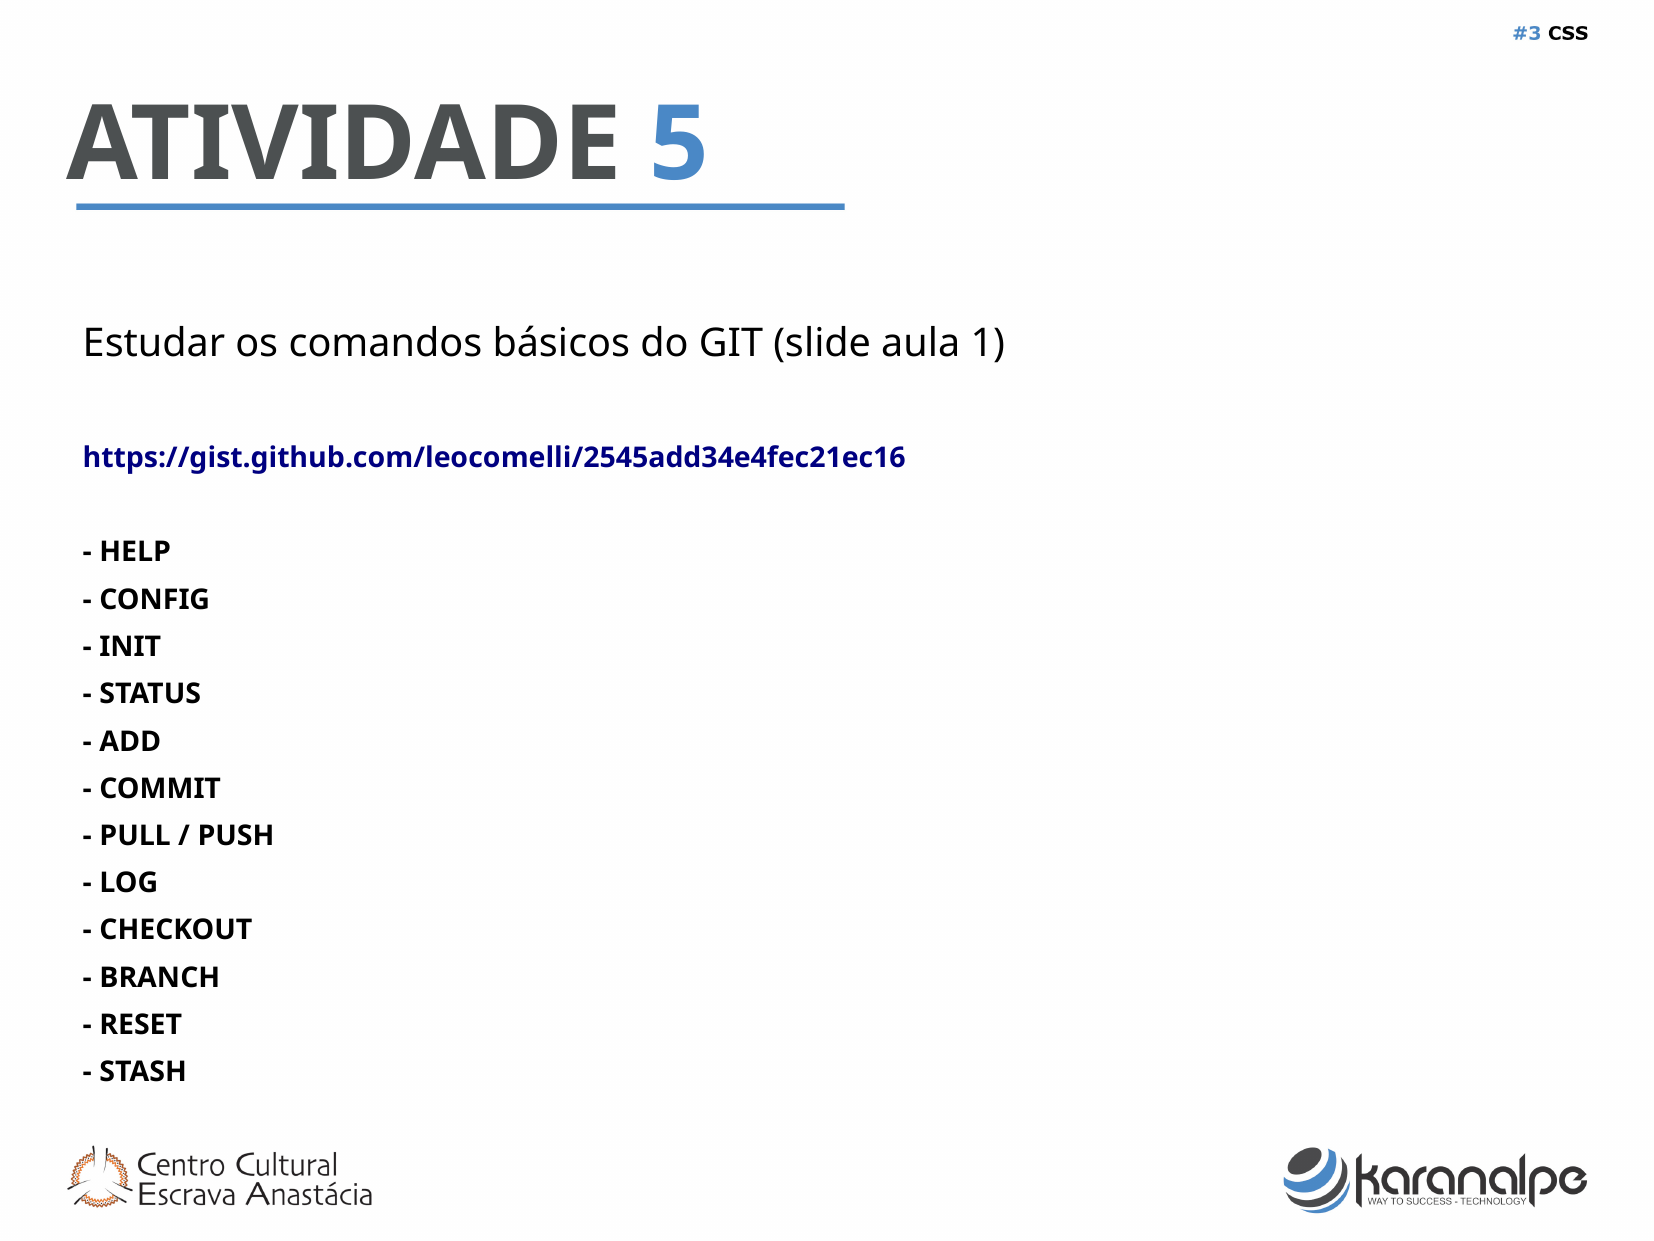

ATIVIDADE 5
# Estudar os comandos básicos do GIT (slide aula 1)
https://gist.github.com/leocomelli/2545add34e4fec21ec16
- HELP
- CONFIG
- INIT
- STATUS
- ADD
- COMMIT
- PULL / PUSH
- LOG
- CHECKOUT
- BRANCH
- RESET
- STASH